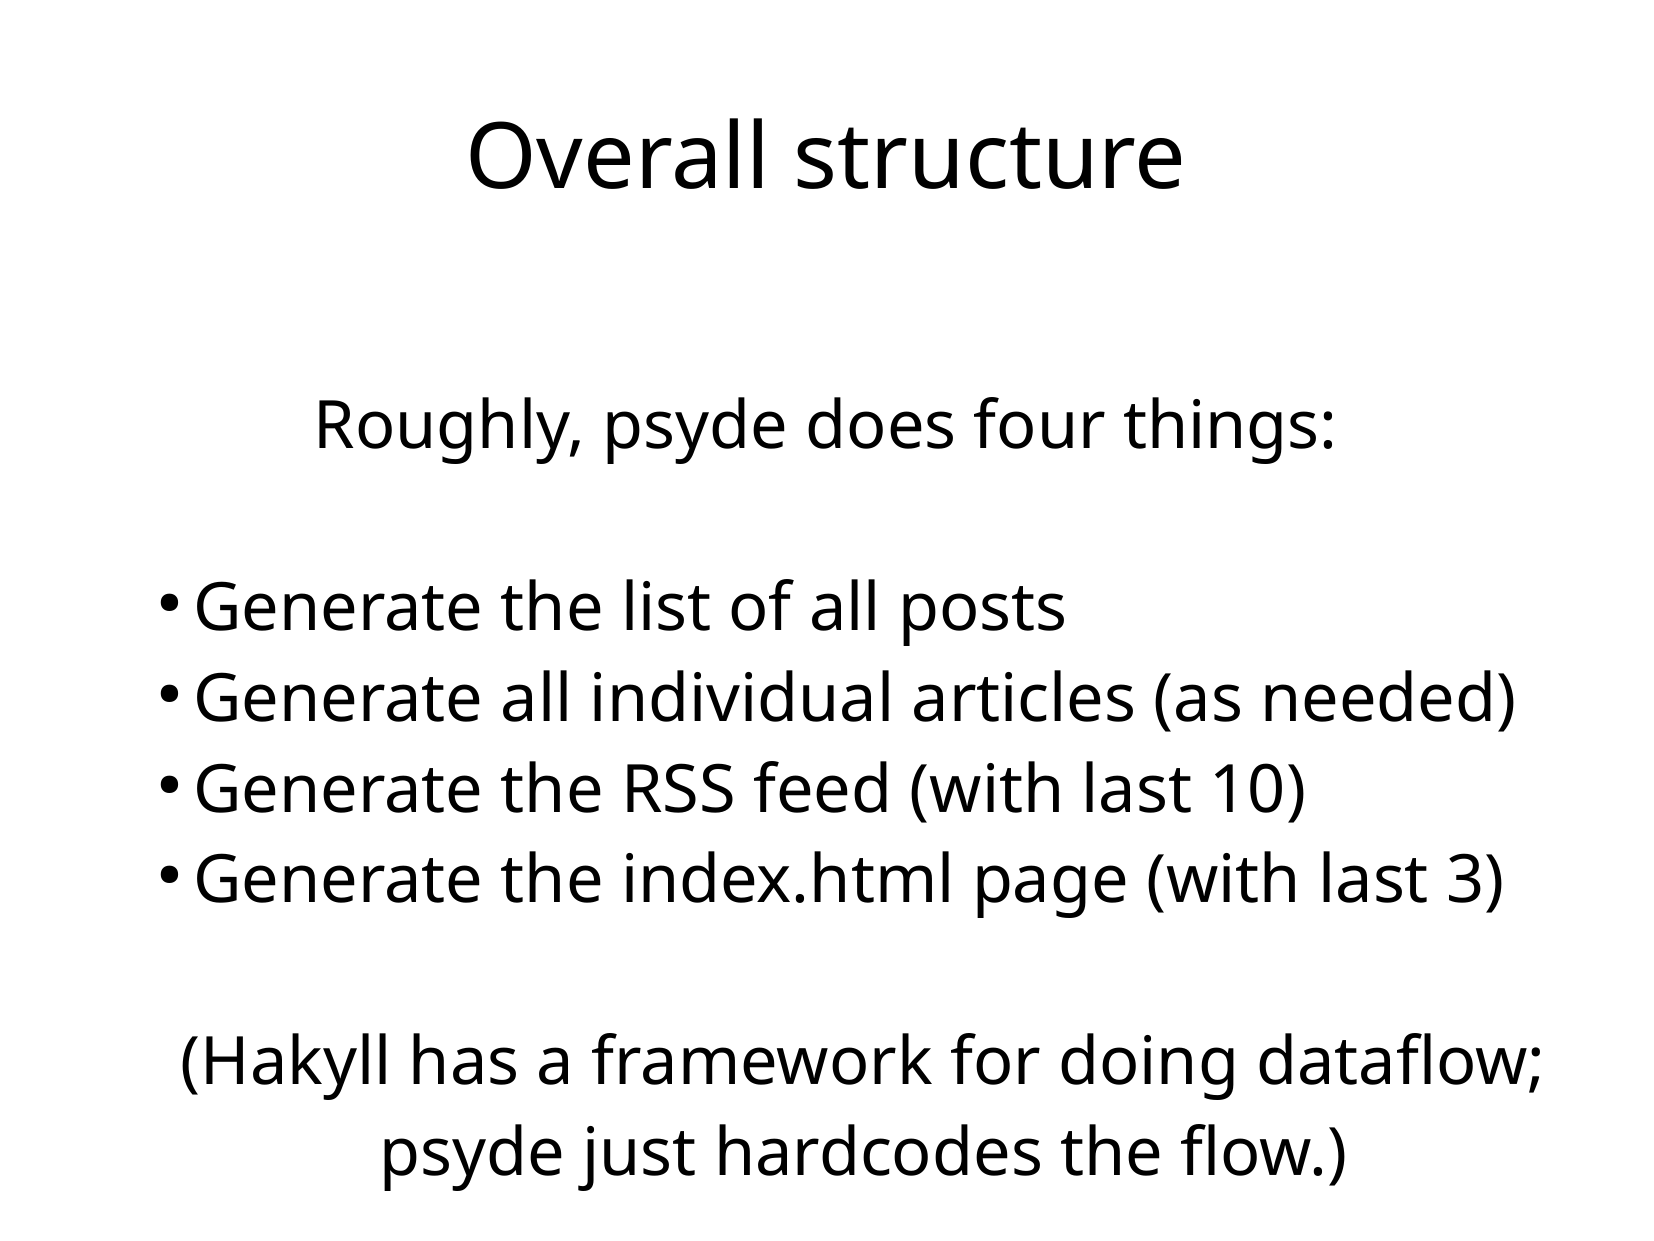

# Overall structure
Roughly, psyde does four things:
Generate the list of all posts
Generate all individual articles (as needed)
Generate the RSS feed (with last 10)
Generate the index.html page (with last 3)
(Hakyll has a framework for doing dataflow; psyde just hardcodes the flow.)